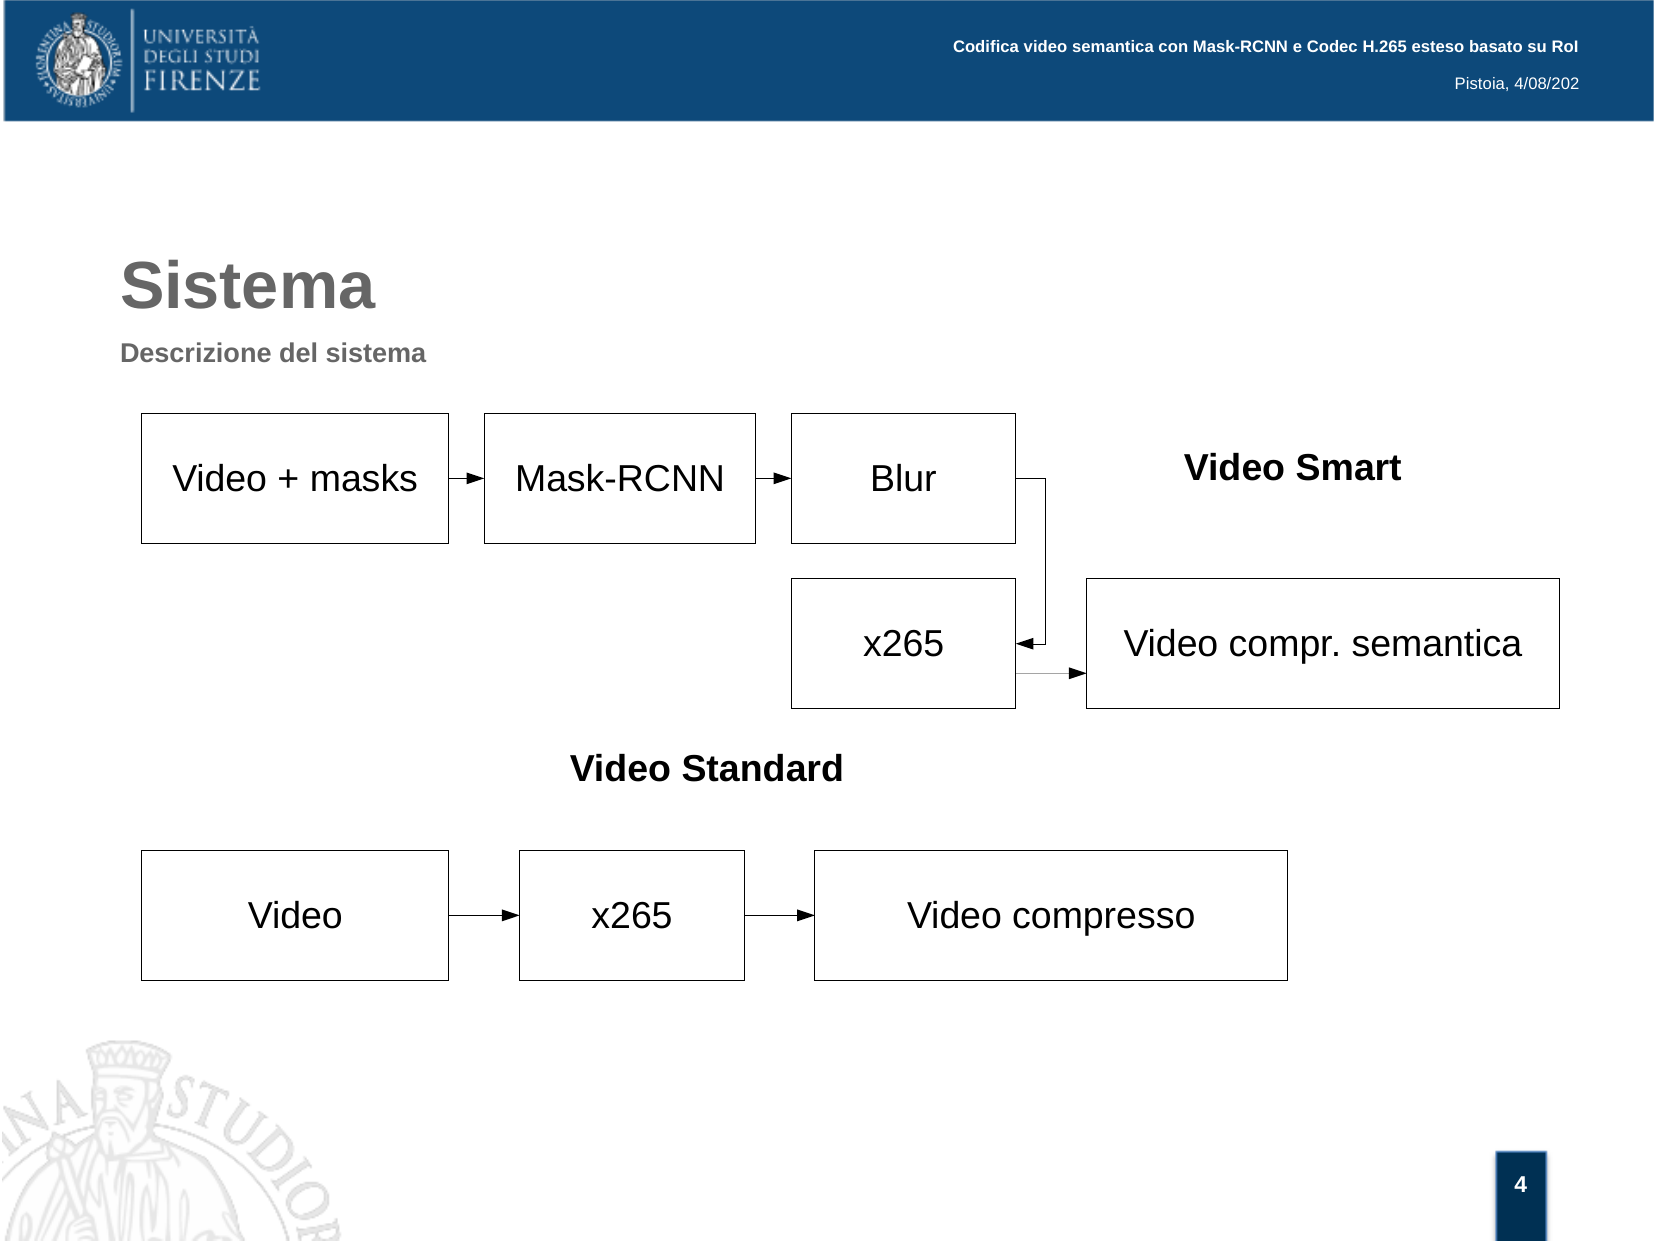

Codifica video semantica con Mask-RCNN e Codec H.265 esteso basato su RoI
Pistoia, 4/08/202
Sistema
Descrizione del sistema
Video + masks
Mask-RCNN
Blur
Video Smart
x265
Video compr. semantica
Video Standard
Video
x265
Video compresso
4